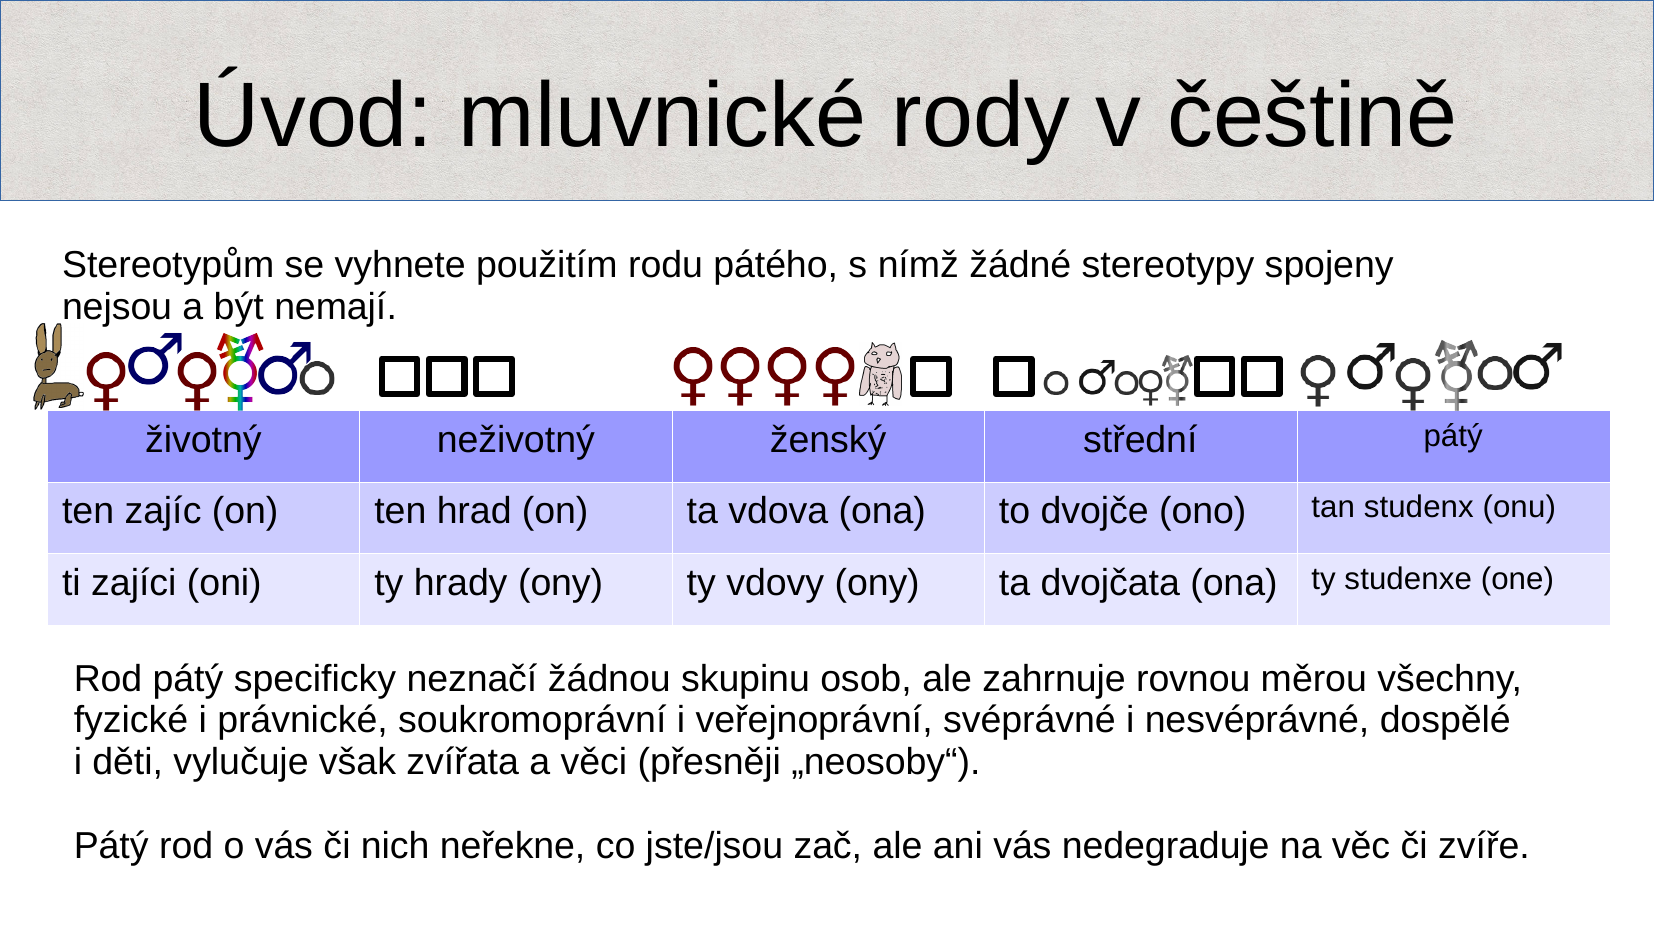

# Úvod: mluvnické rody v češtině
Stereotypům se vyhnete použitím rodu pátého, s nímž žádné stereotypy spojeny nejsou a být nemají.
| životný | neživotný | ženský | střední | pátý |
| --- | --- | --- | --- | --- |
| ten zajíc (on) | ten hrad (on) | ta vdova (ona) | to dvojče (ono) | tan studenx (onu) |
| ti zajíci (oni) | ty hrady (ony) | ty vdovy (ony) | ta dvojčata (ona) | ty studenxe (one) |
Rod pátý specificky neznačí žádnou skupinu osob, ale zahrnuje rovnou měrou všechny, fyzické i právnické, soukromoprávní i veřejnoprávní, svéprávné i nesvéprávné, dospělé i děti, vylučuje však zvířata a věci (přesněji „neosoby“).
Pátý rod o vás či nich neřekne, co jste/jsou zač, ale ani vás nedegraduje na věc či zvíře.